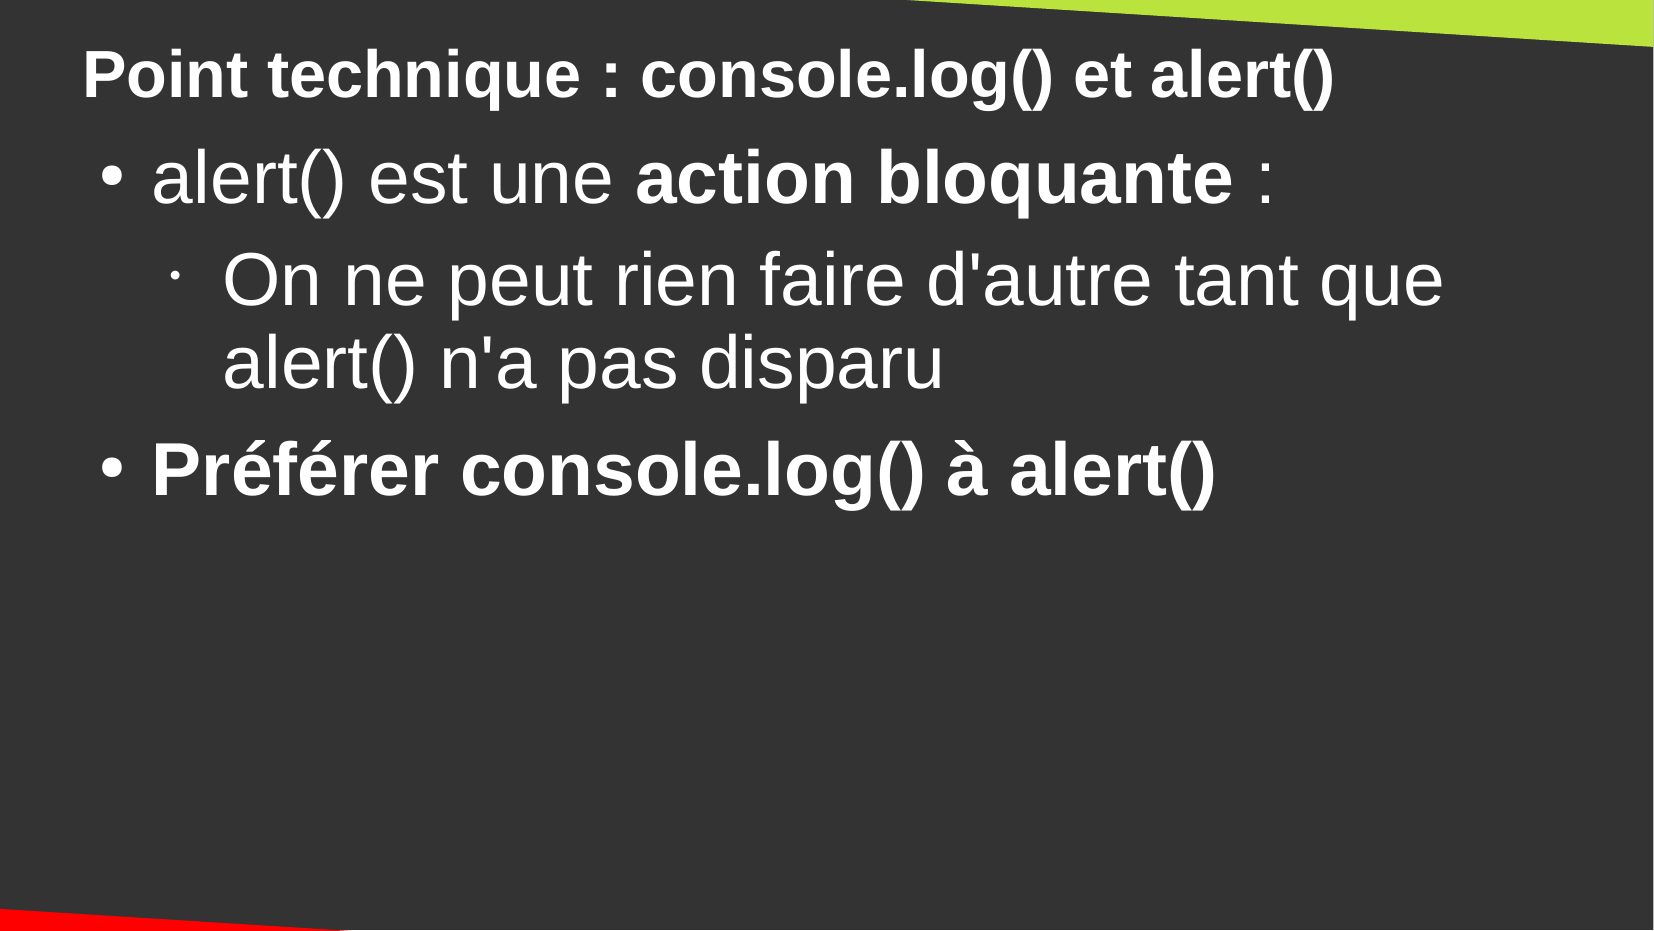

# Point technique : console.log() et alert()
alert() est une action bloquante :
On ne peut rien faire d'autre tant que alert() n'a pas disparu
Préférer console.log() à alert()